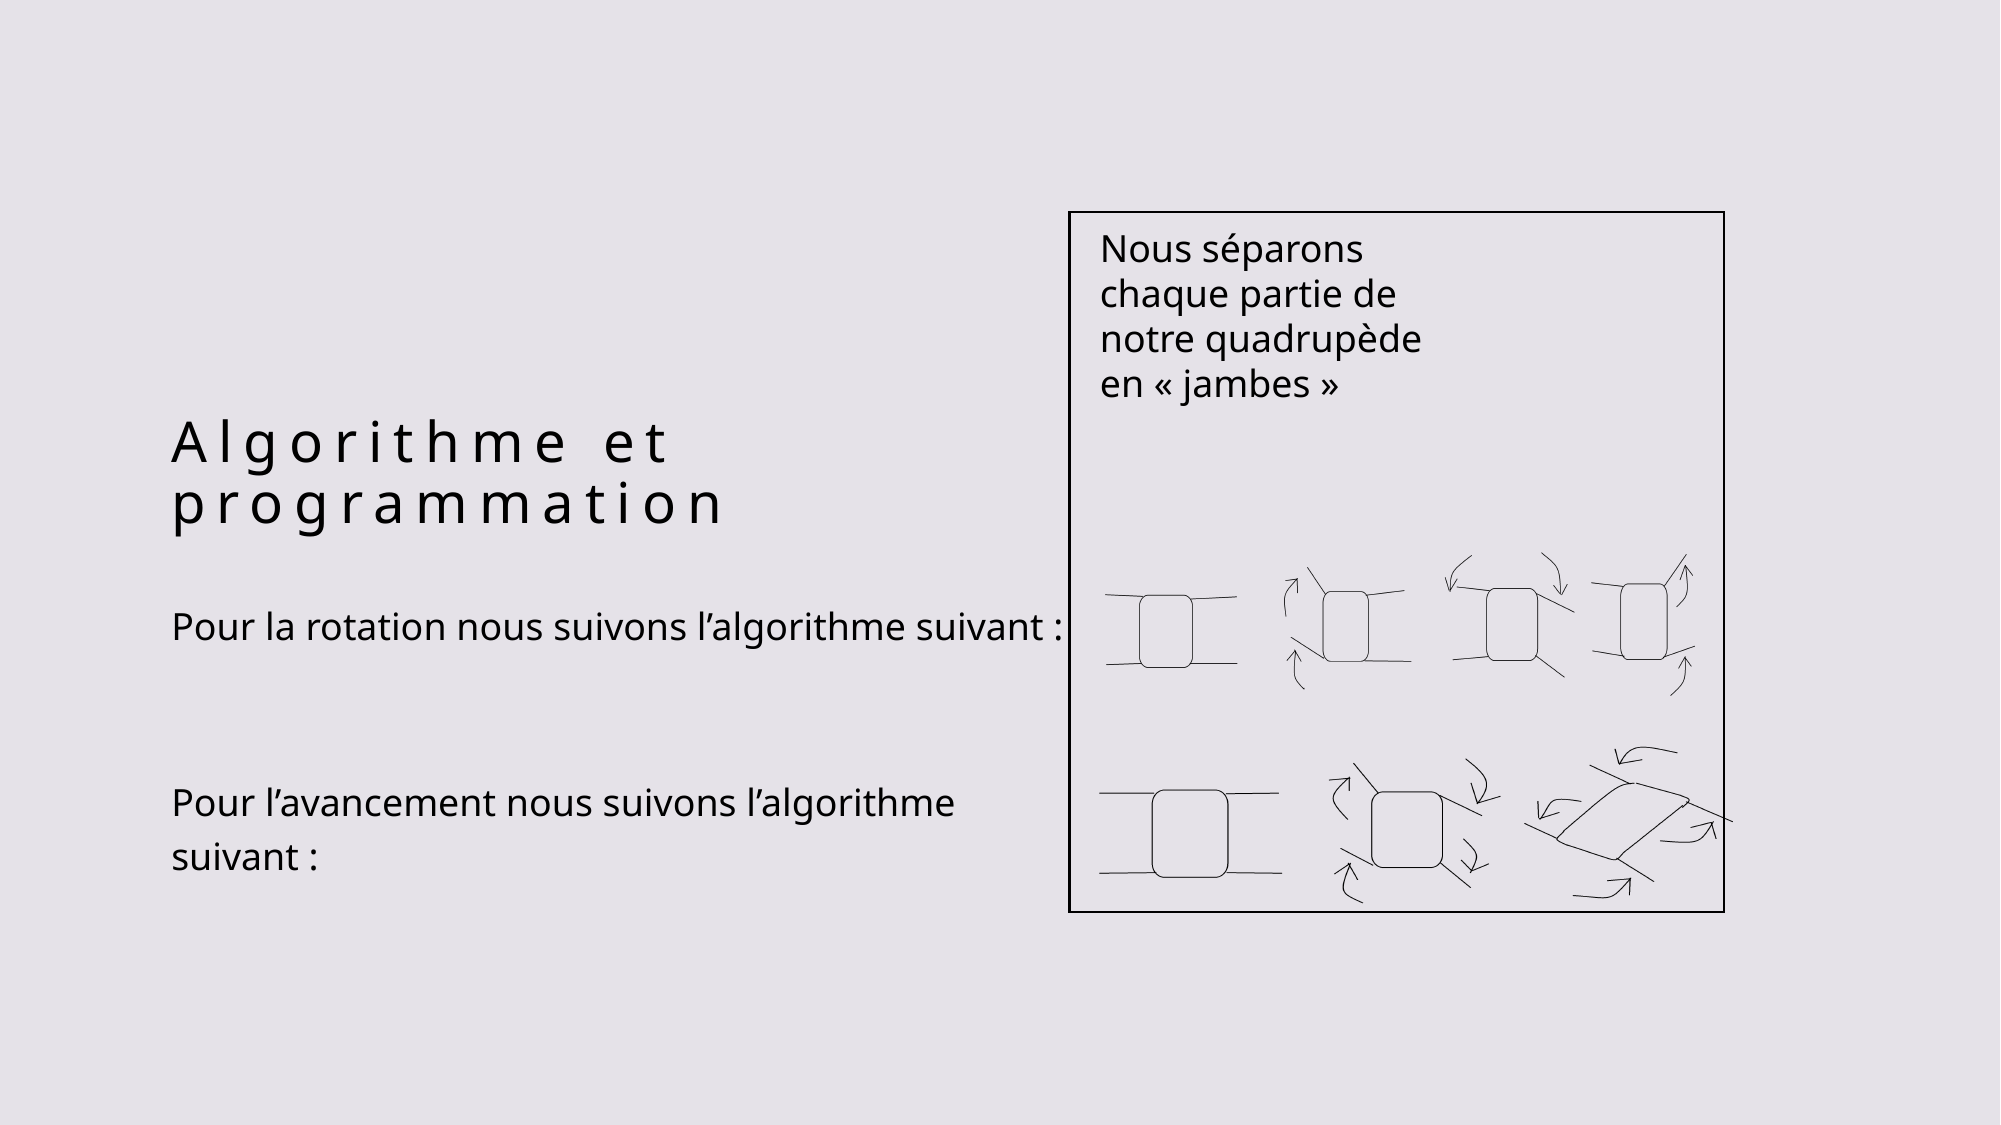

Nous séparons chaque partie de notre quadrupède en « jambes »
# Algorithme et programmation
Pour la rotation nous suivons l’algorithme suivant :
Pour l’avancement nous suivons l’algorithme suivant :